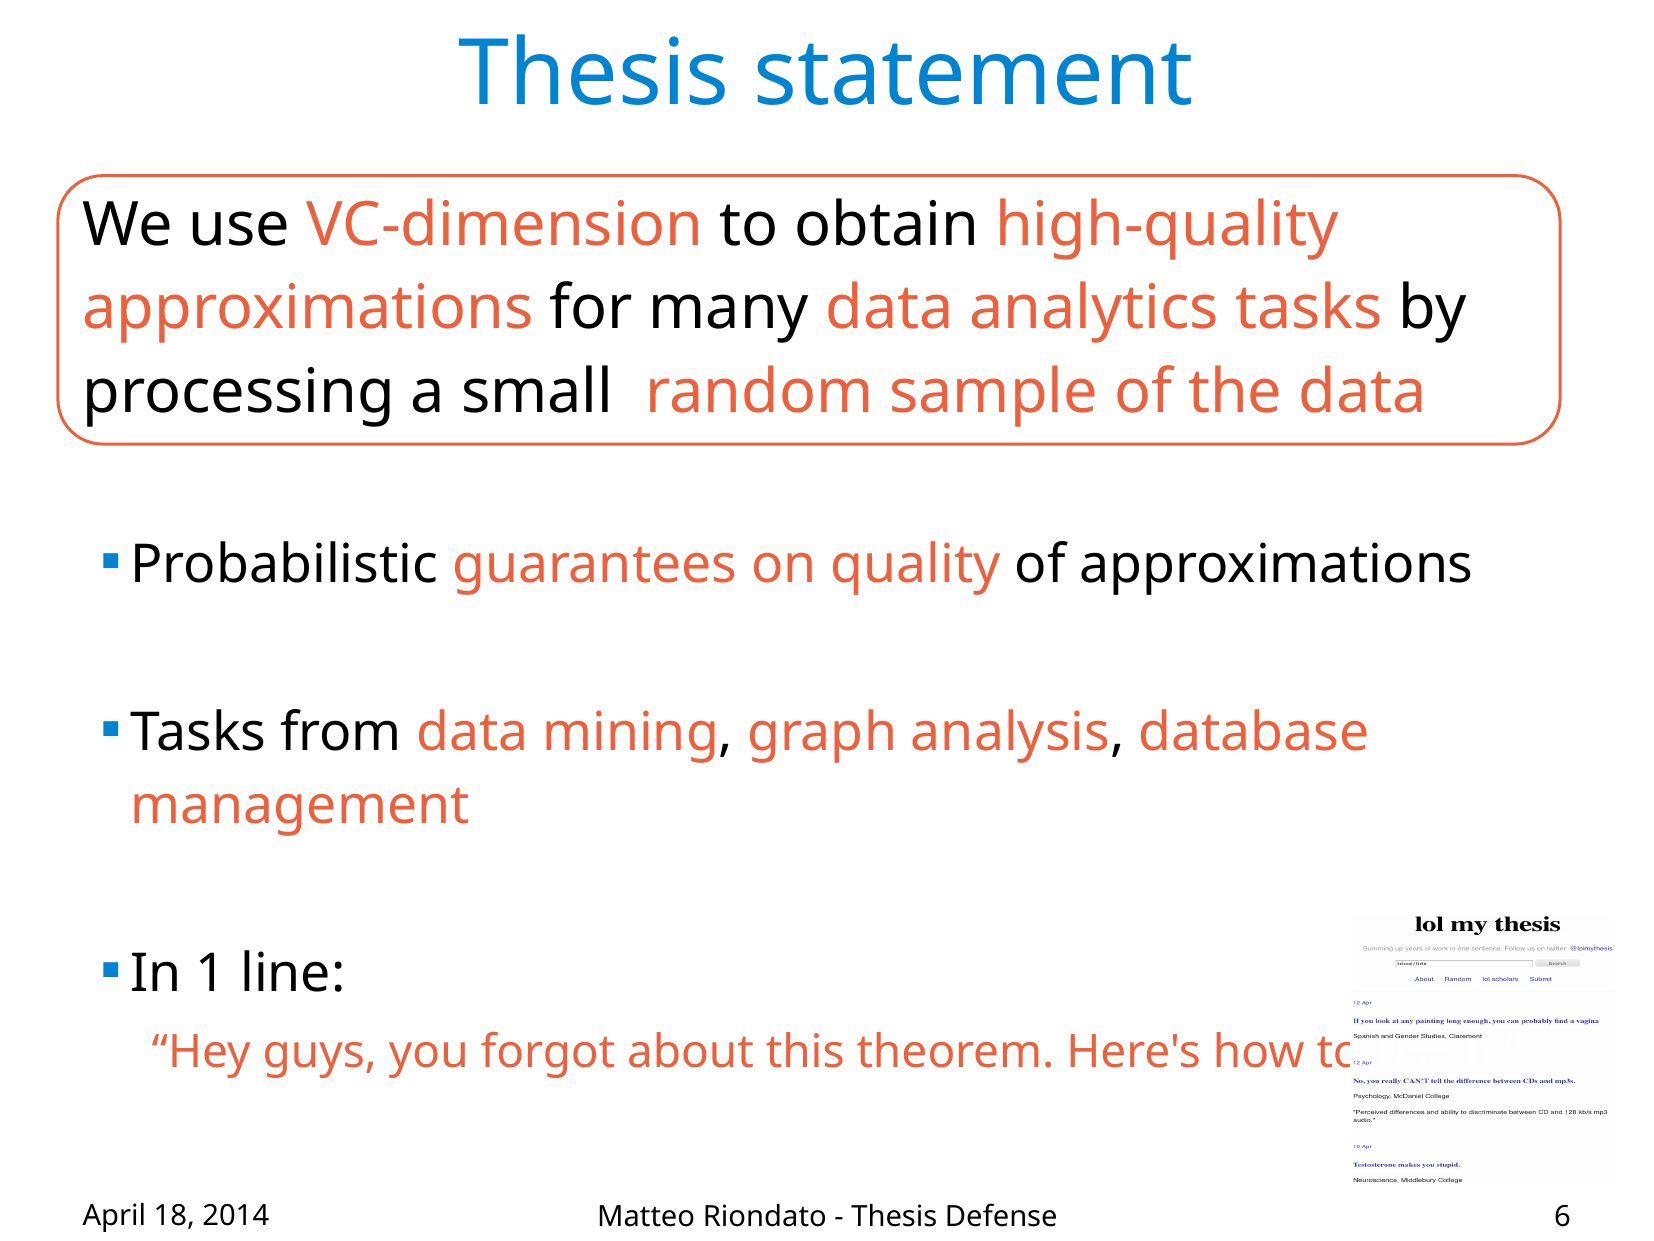

# Thesis statement
We use VC-dimension to obtain high-quality approximations for many data analytics tasks by processing a small random sample of the data
Probabilistic guarantees on quality of approximations
Tasks from data mining, graph analysis, database management
In 1 line:
“Hey guys, you forgot about this theorem. Here's how to use it.”
April 18, 2014
Matteo Riondato - Thesis Defense
6